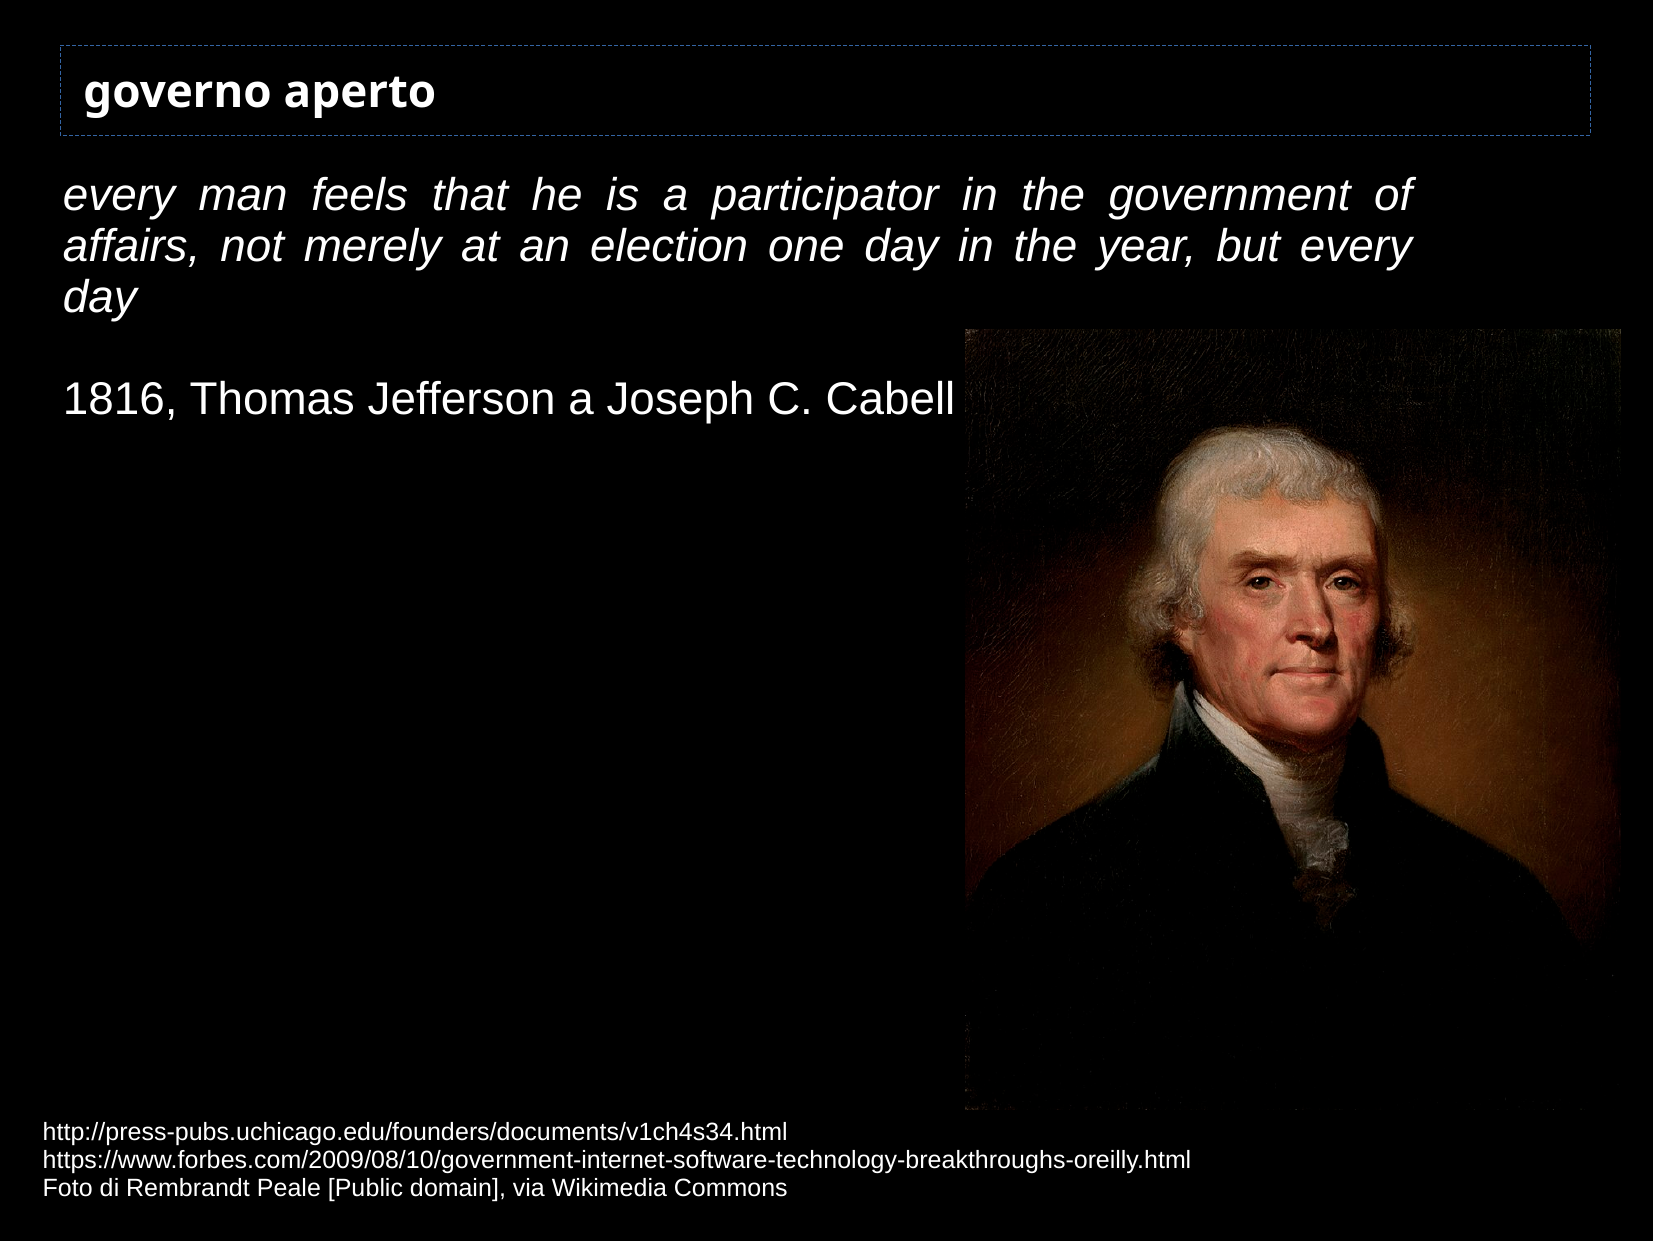

# governo aperto
every man feels that he is a participator in the government of affairs, not merely at an election one day in the year, but every day
1816, Thomas Jefferson a Joseph C. Cabell
http://press-pubs.uchicago.edu/founders/documents/v1ch4s34.html
https://www.forbes.com/2009/08/10/government-internet-software-technology-breakthroughs-oreilly.html
Foto di Rembrandt Peale [Public domain], via Wikimedia Commons